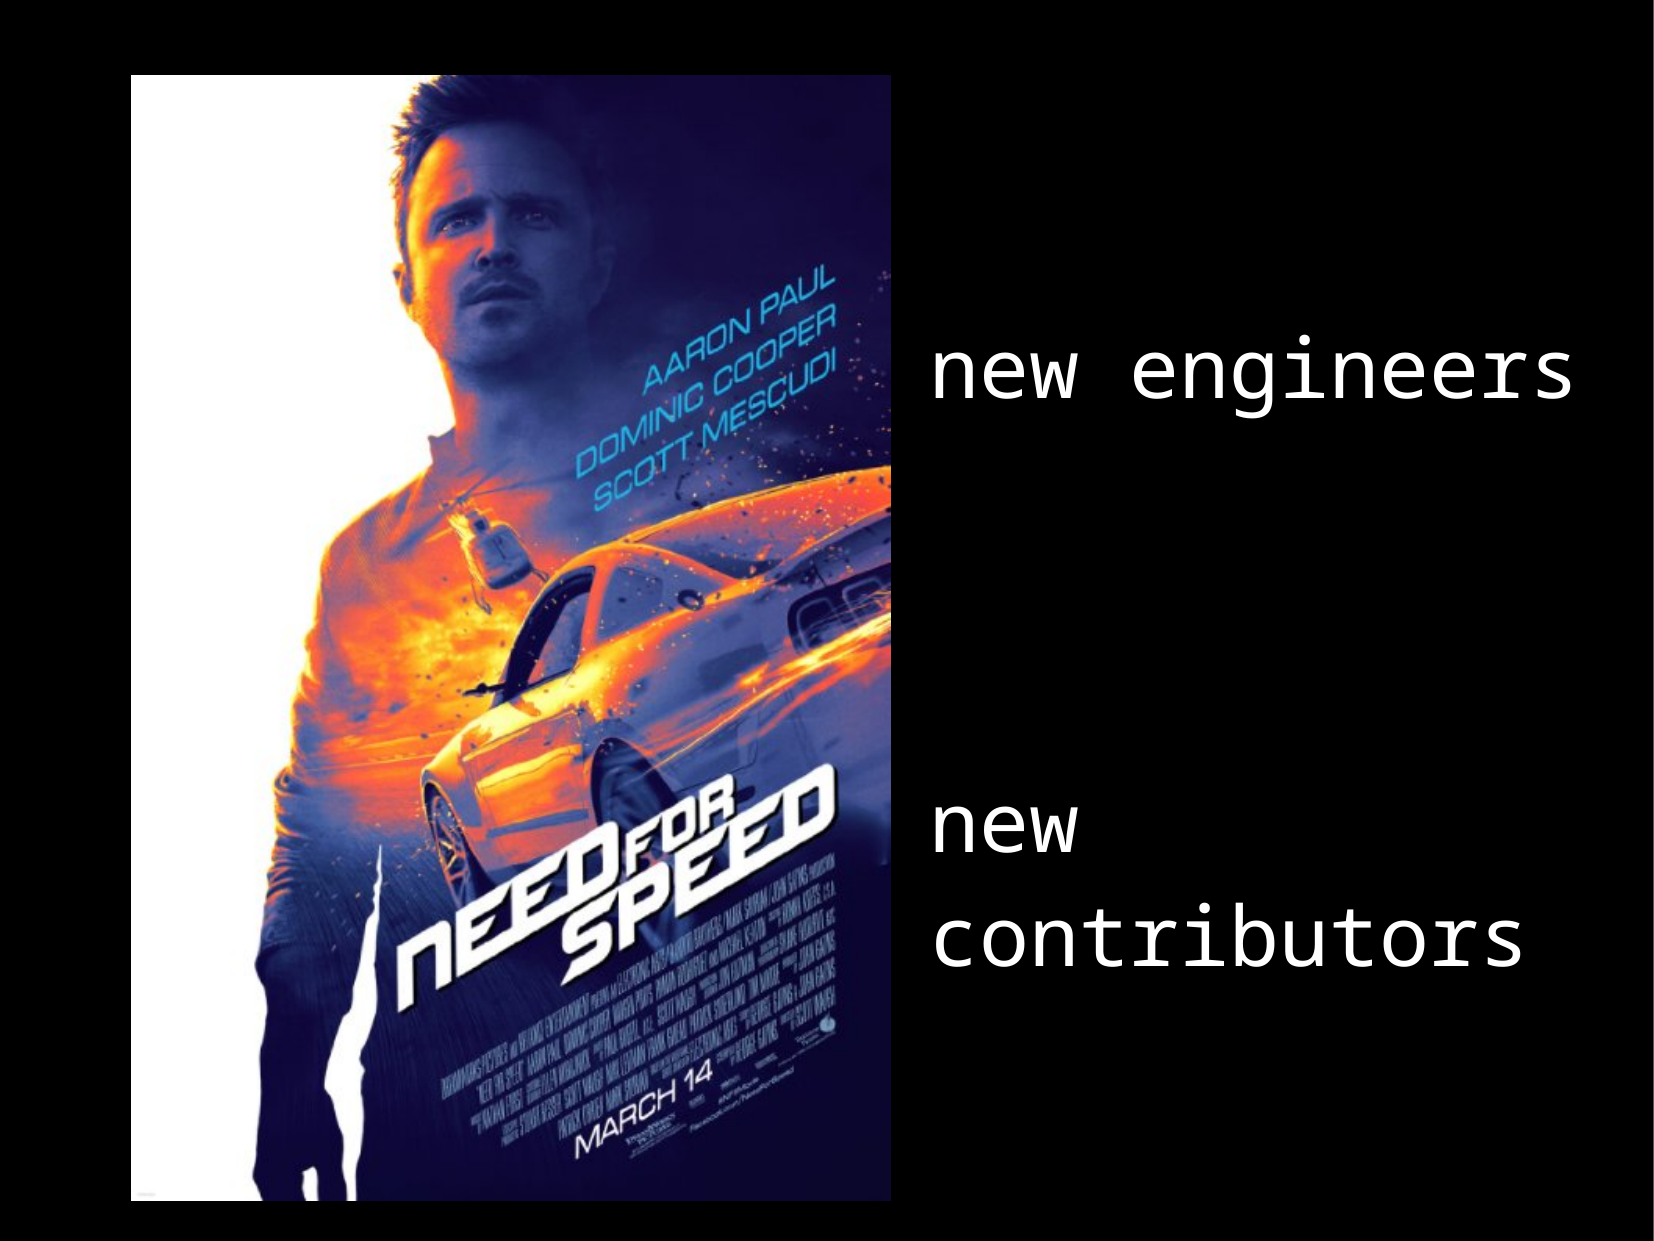

new engineers
new contributors
save your self